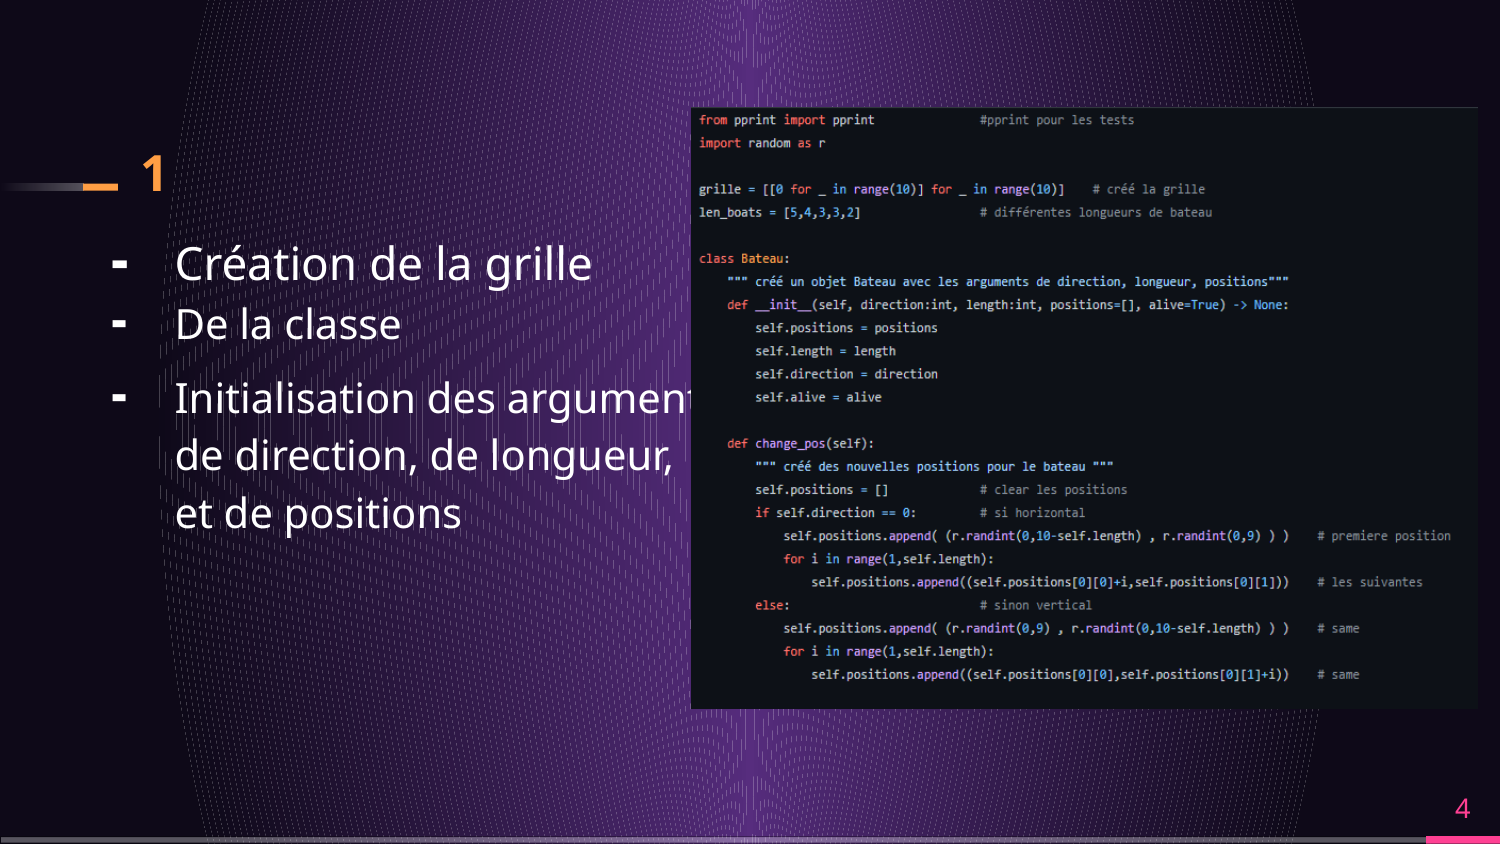

# 1
Création de la grille
De la classe
Initialisation des arguments
de direction, de longueur,
et de positions
4